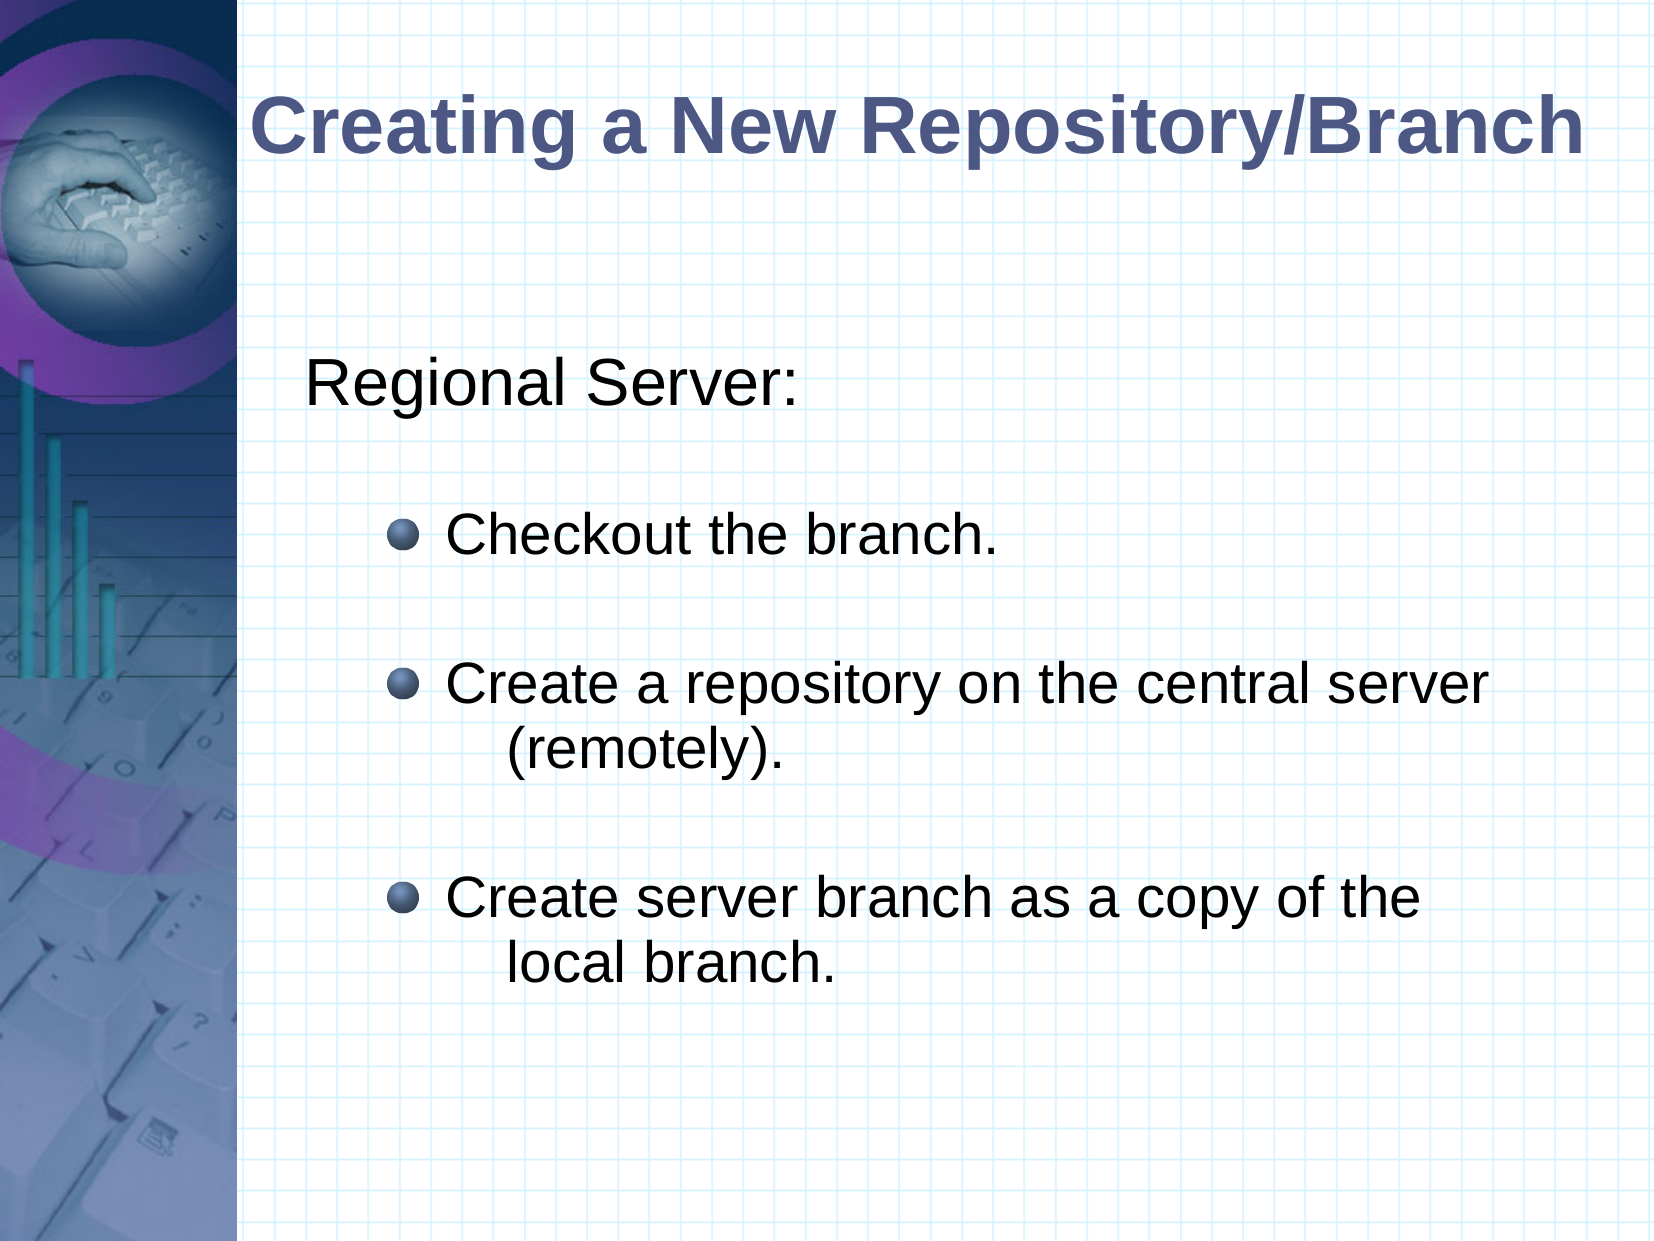

# Creating a New Repository/Branch
Regional Server:
Checkout the branch.
Create a repository on the central server (remotely).
Create server branch as a copy of the local branch.